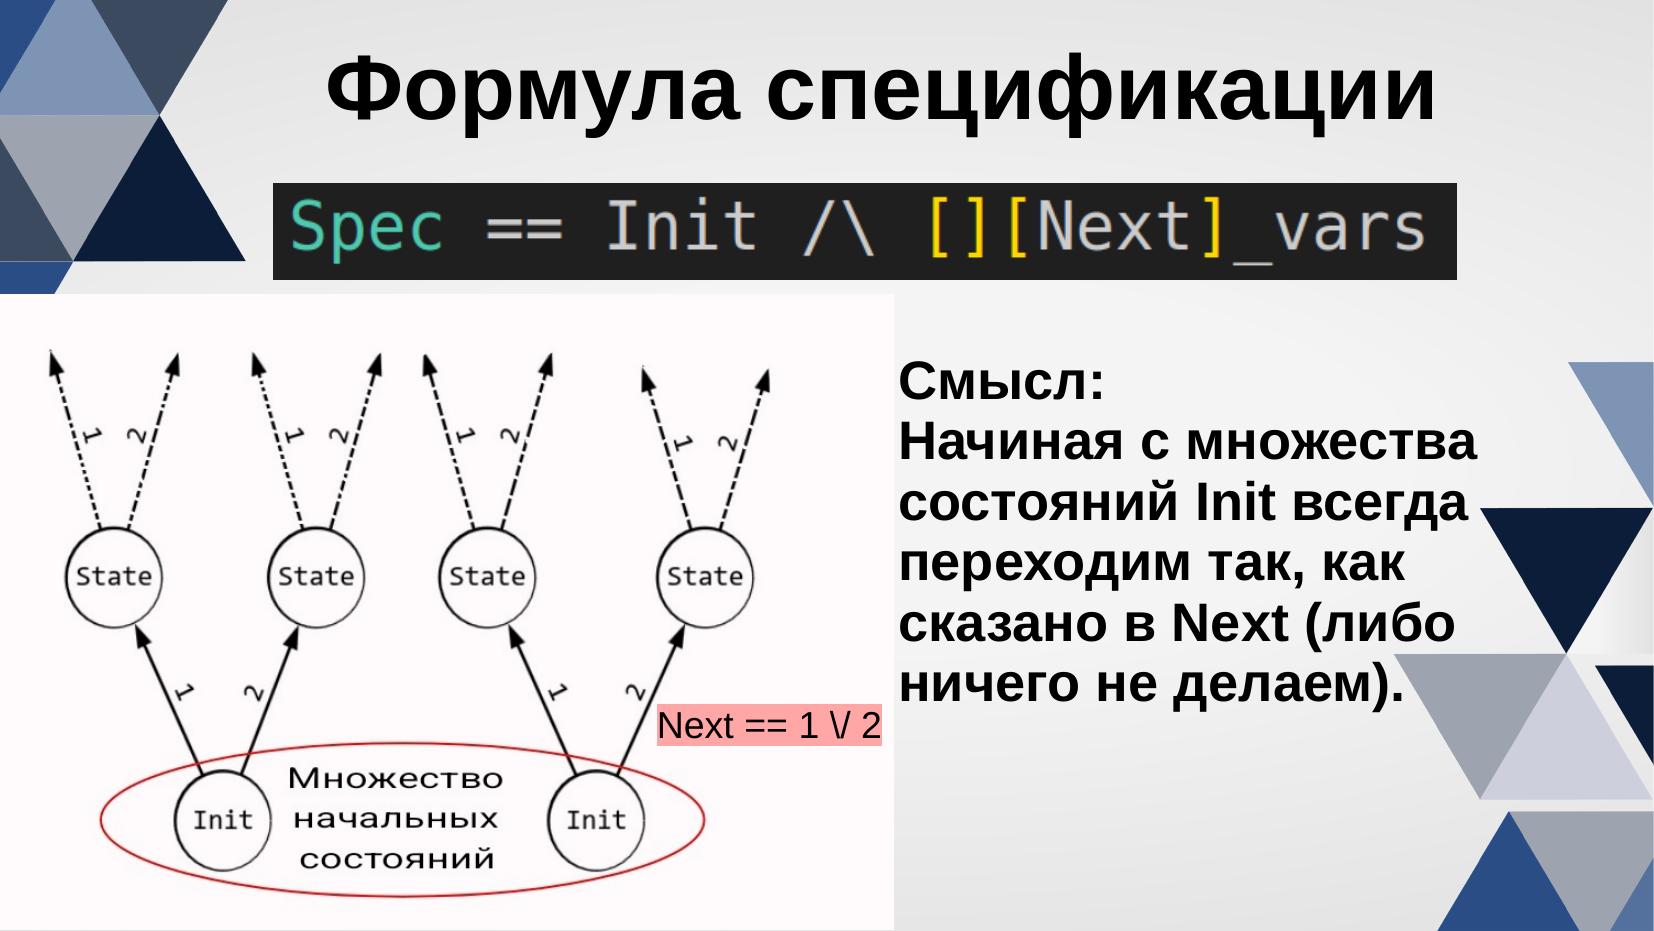

Формула спецификации
Смысл:
Начиная с множества состояний Init всегда переходим так, как сказано в Next (либо ничего не делаем).
Next == 1 \/ 2